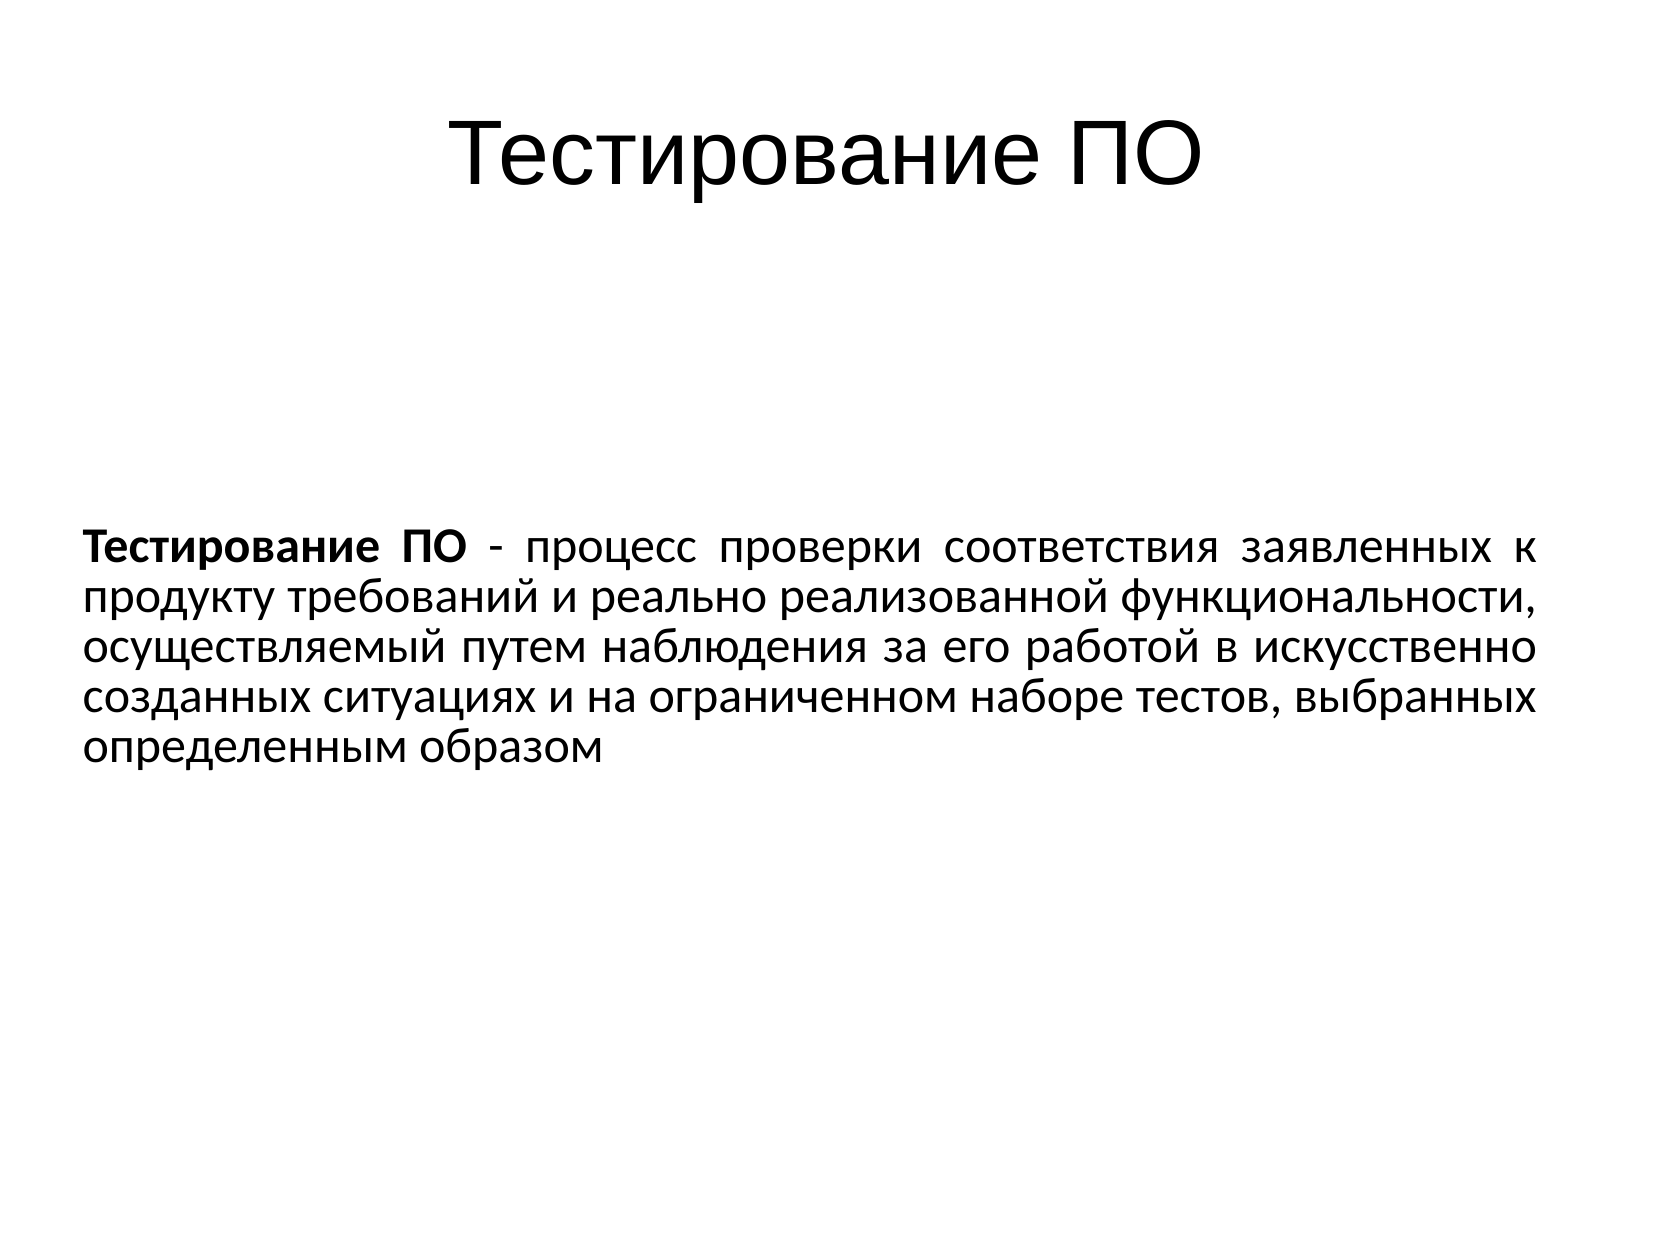

# Тестирование ПО
Тестирование ПО - процесс проверки соответствия заявленных к продукту требований и реально реализованной функциональности, осуществляемый путем наблюдения за его работой в искусственно созданных ситуациях и на ограниченном наборе тестов, выбранных определенным образом